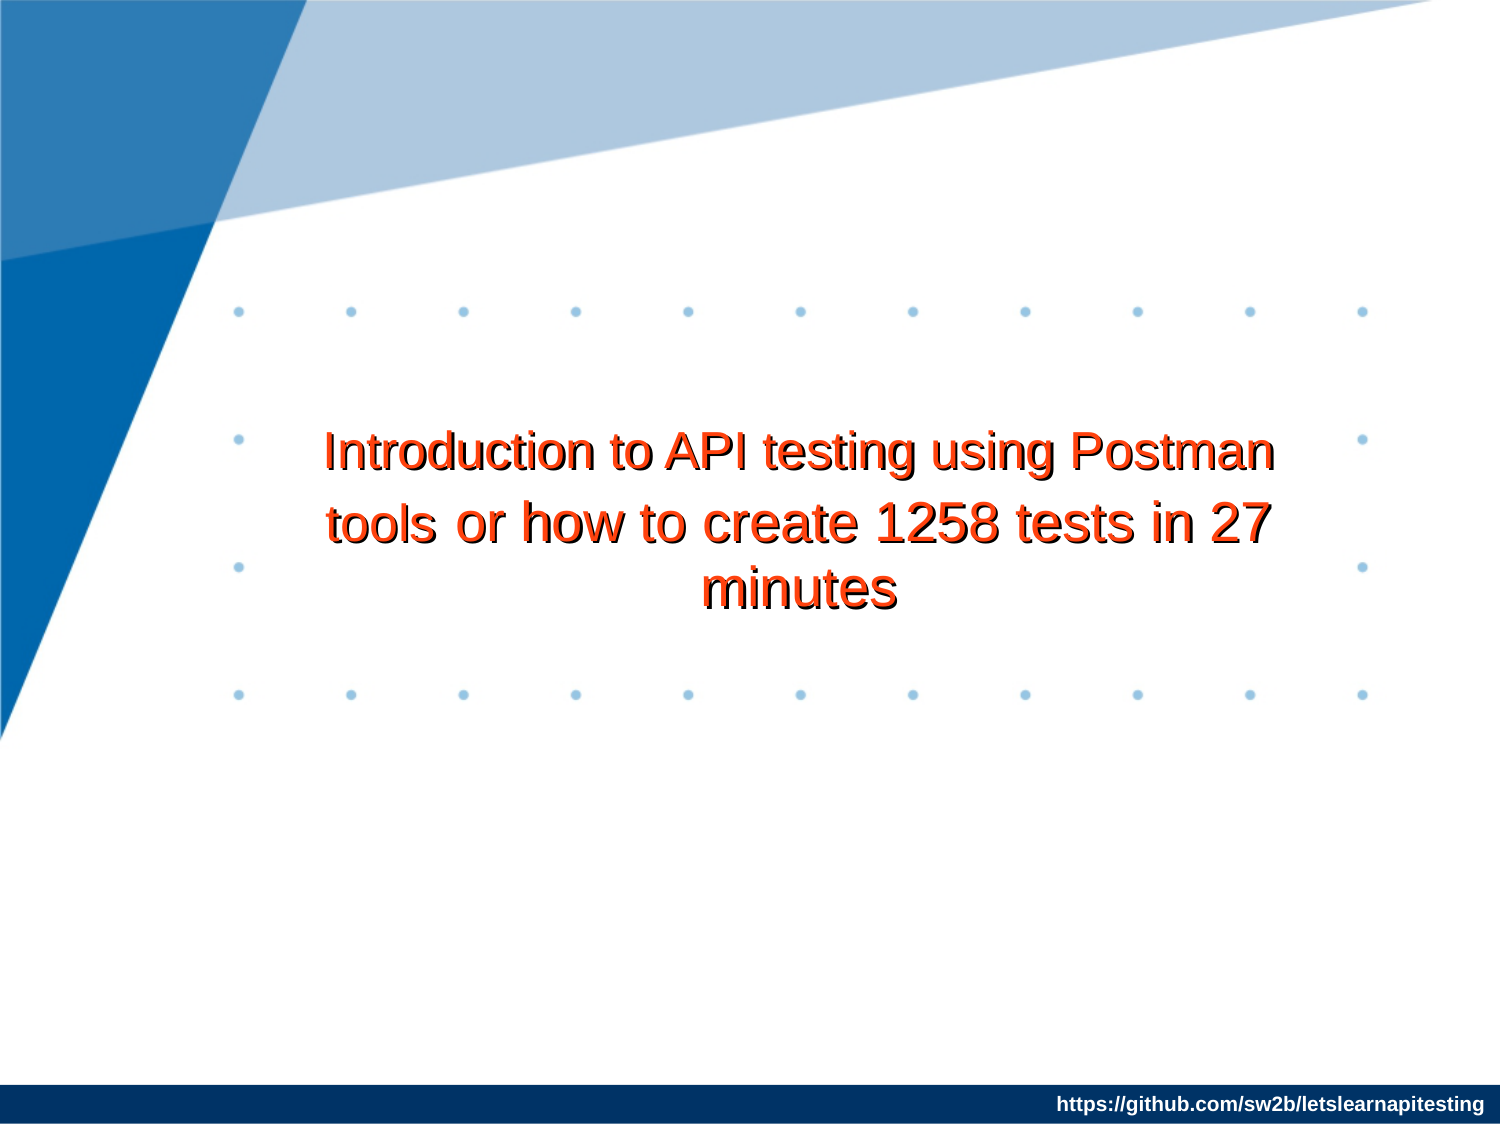

# Introduction to API testing using Postman tools or how to create 1258 tests in 27 minutes